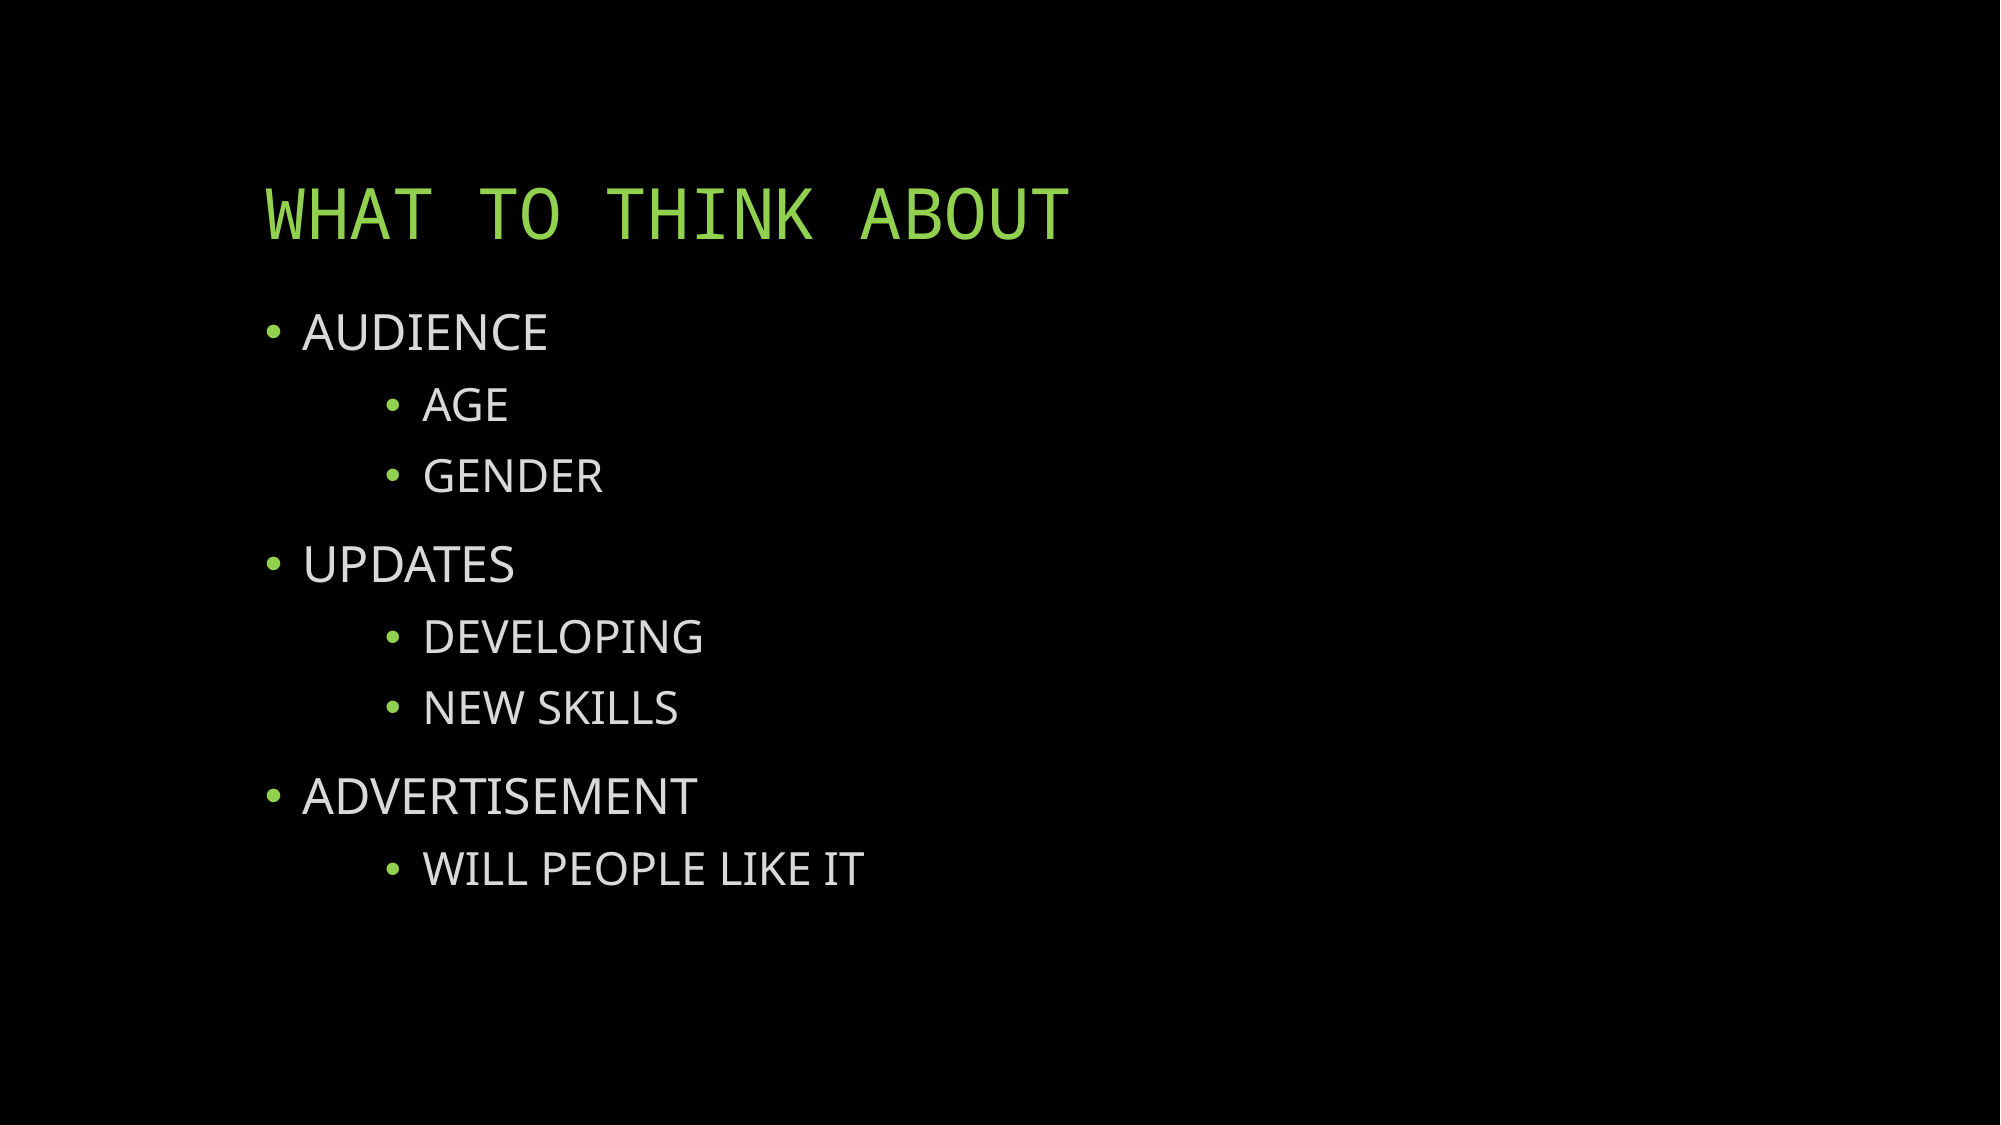

# WHAT TO THINK ABOUT
AUDIENCE
AGE
GENDER
UPDATES
DEVELOPING
NEW SKILLS
ADVERTISEMENT
WILL PEOPLE LIKE IT